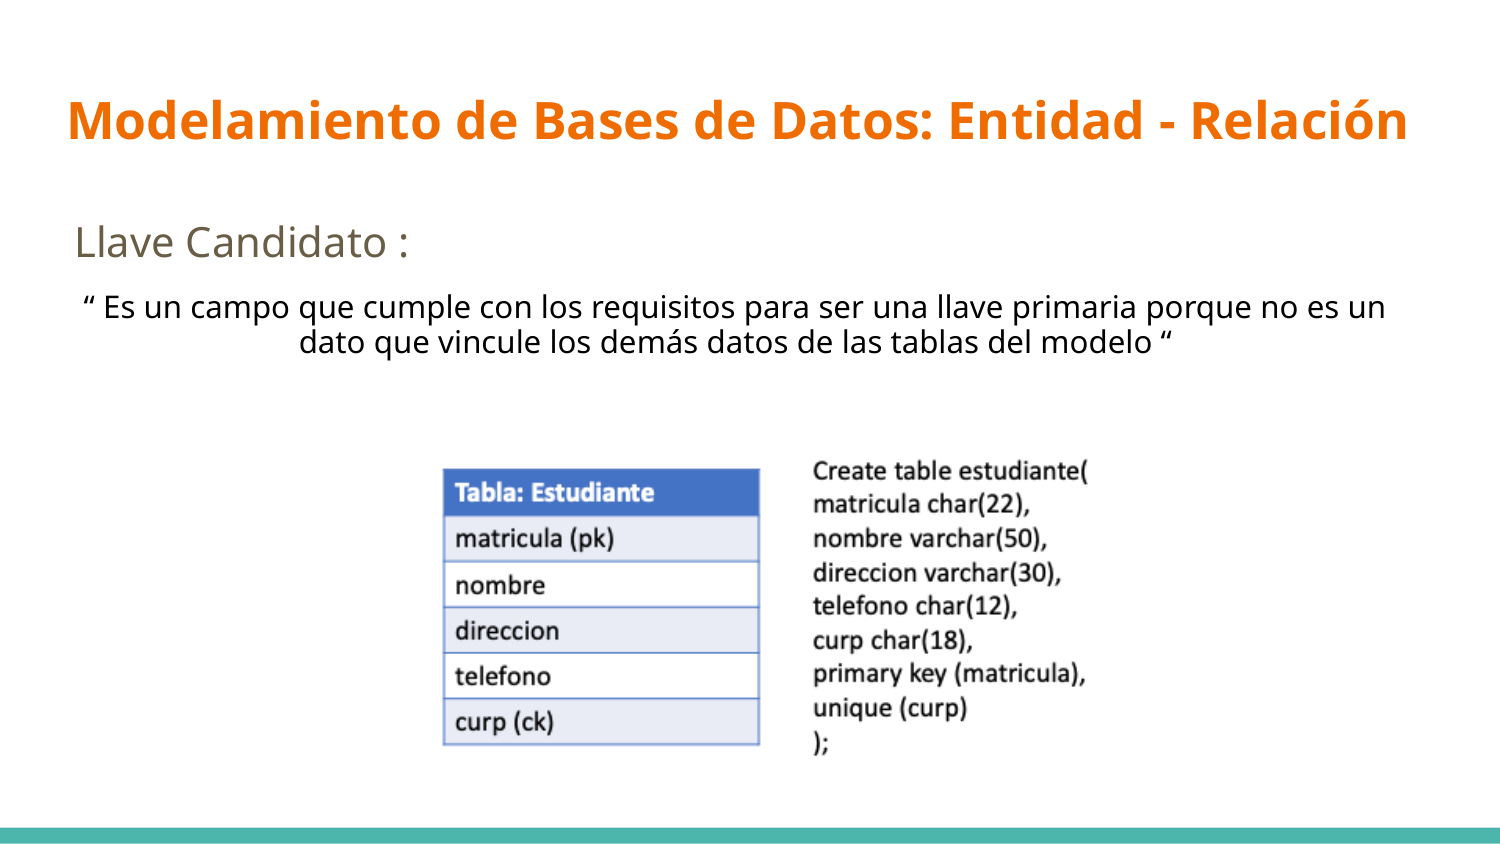

# Modelamiento de Bases de Datos: Entidad - Relación
Llave Candidato :
“ Es un campo que cumple con los requisitos para ser una llave primaria porque no es un dato que vincule los demás datos de las tablas del modelo “